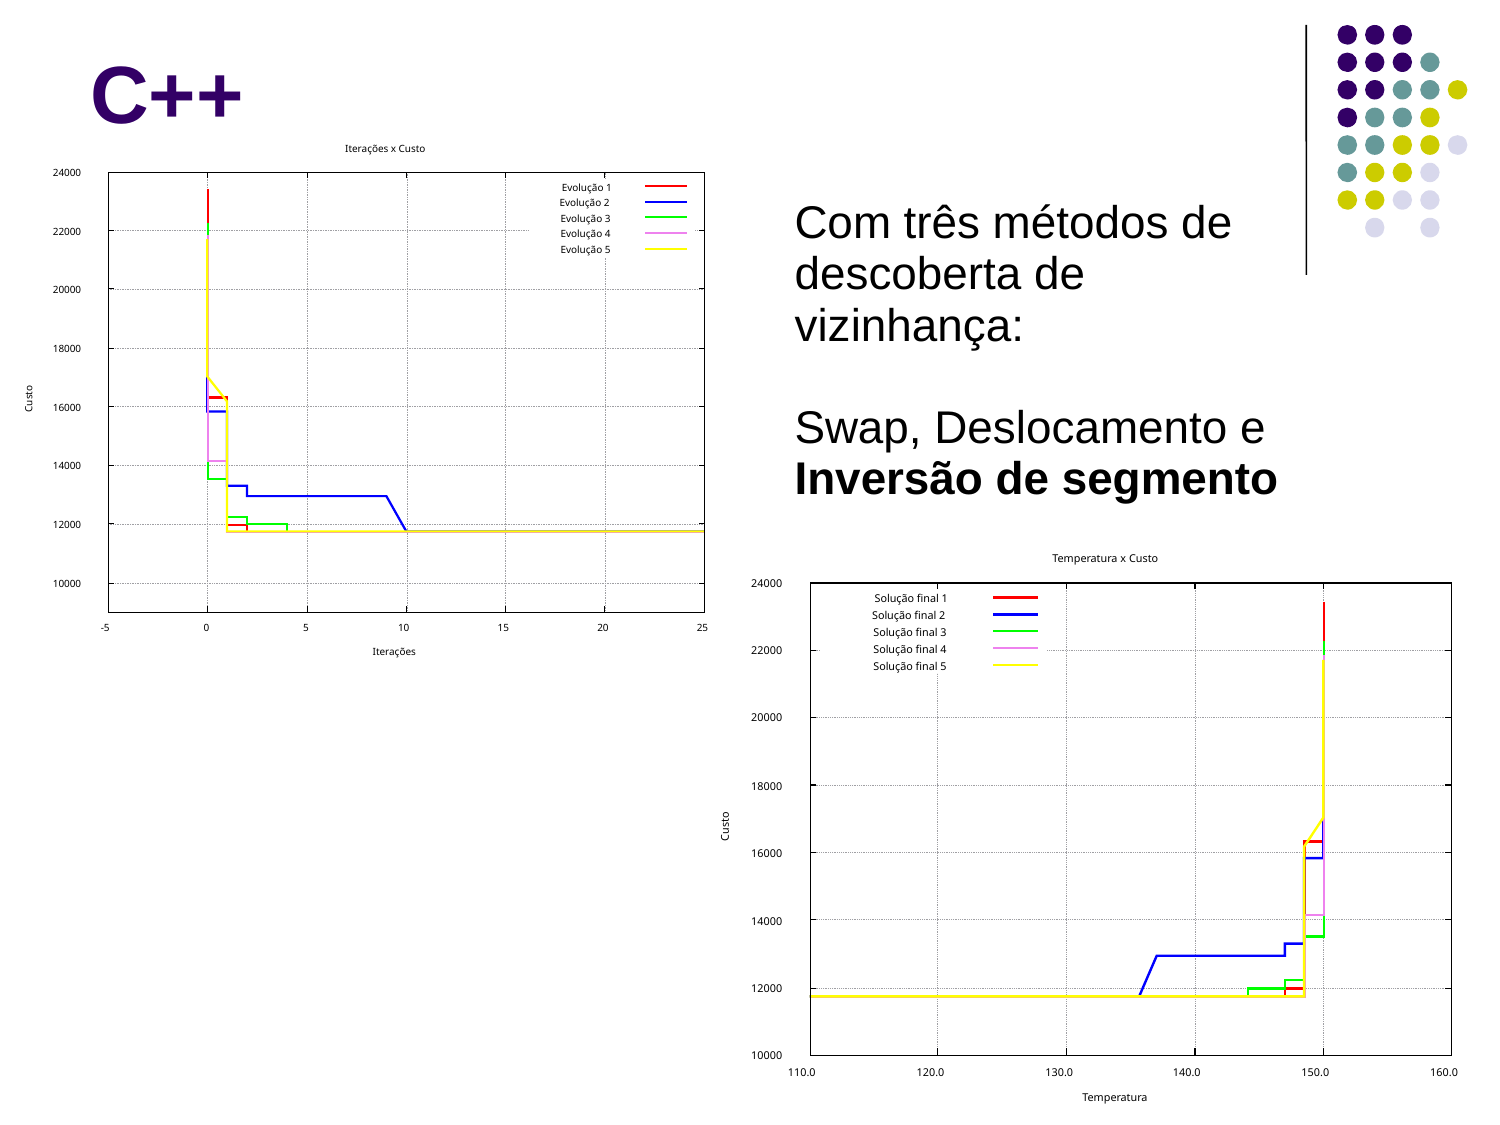

# C++
Com três métodos de descoberta de vizinhança:
Swap, Deslocamento e Inversão de segmento